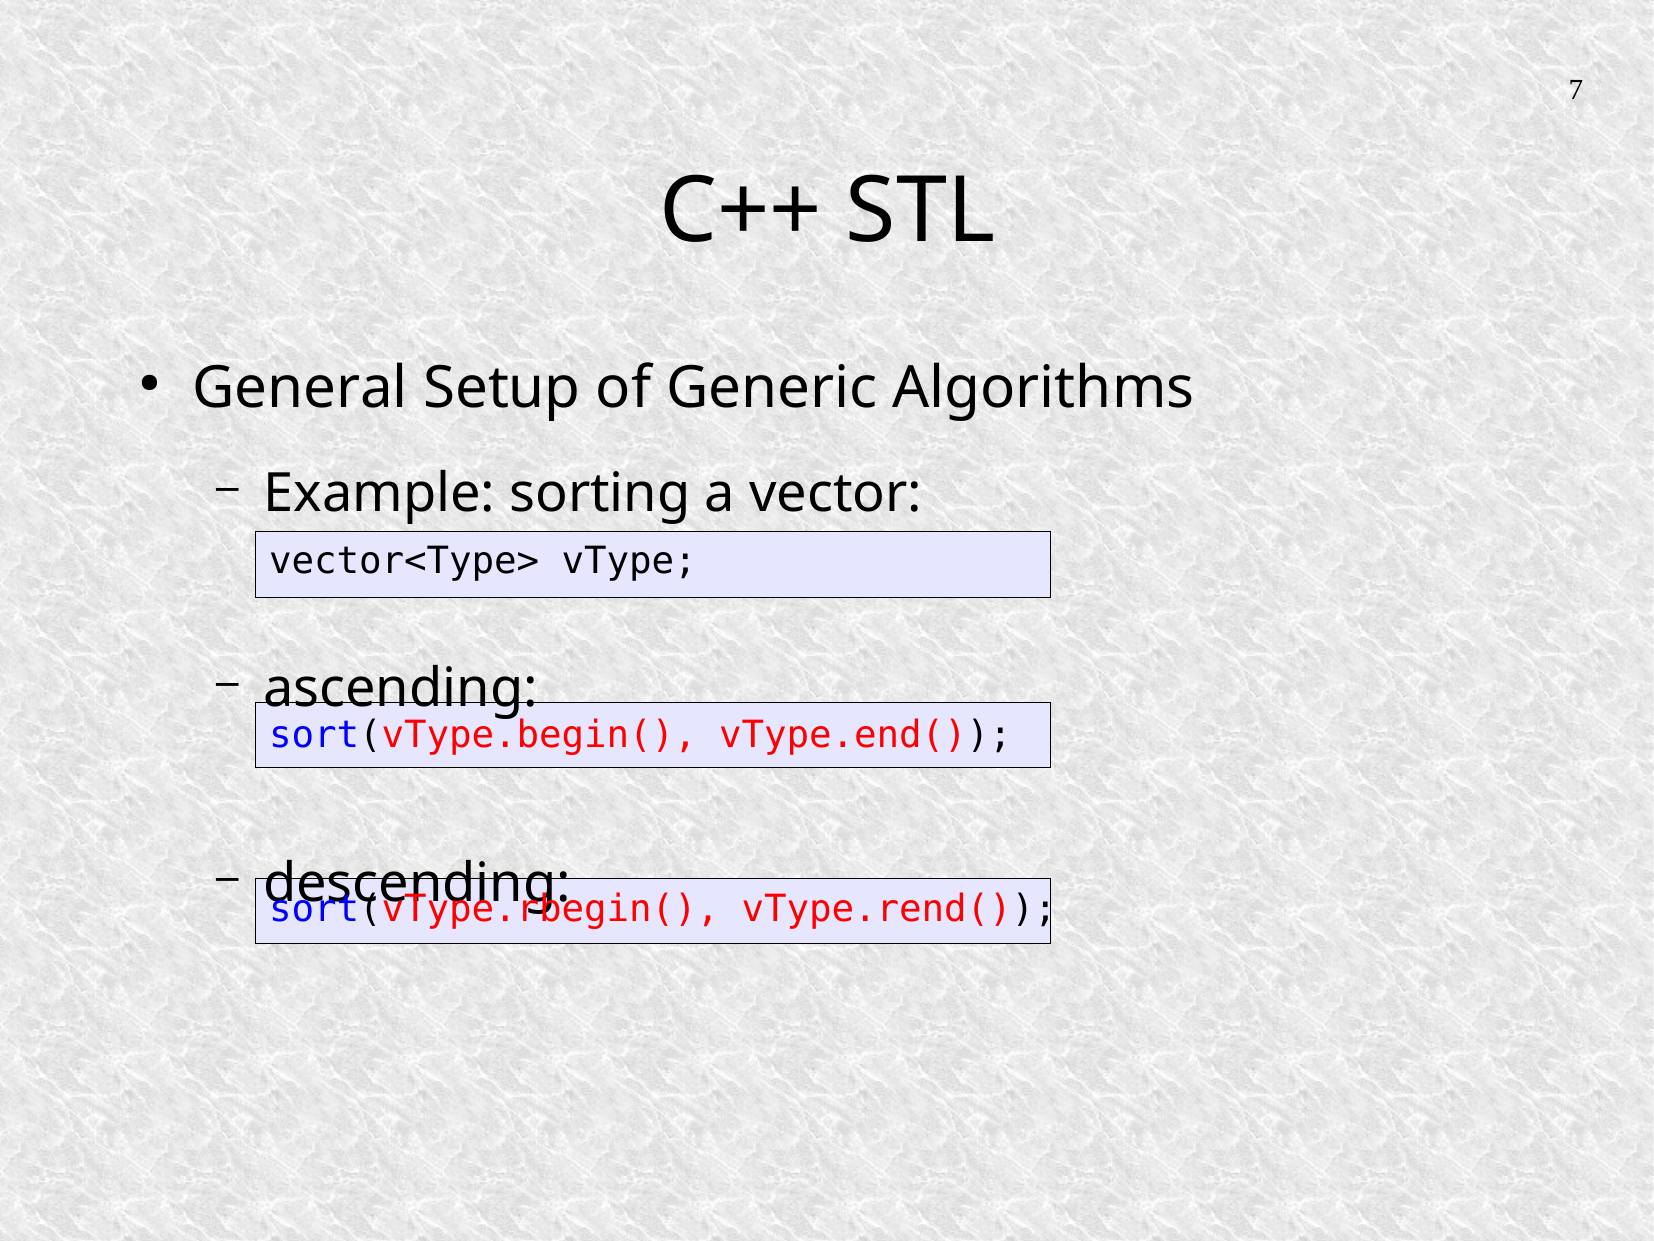

7
# C++ STL
General Setup of Generic Algorithms
Example: sorting a vector:
ascending:
descending:
vector<Type> vType;
sort(vType.begin(), vType.end());
sort(vType.rbegin(), vType.rend());